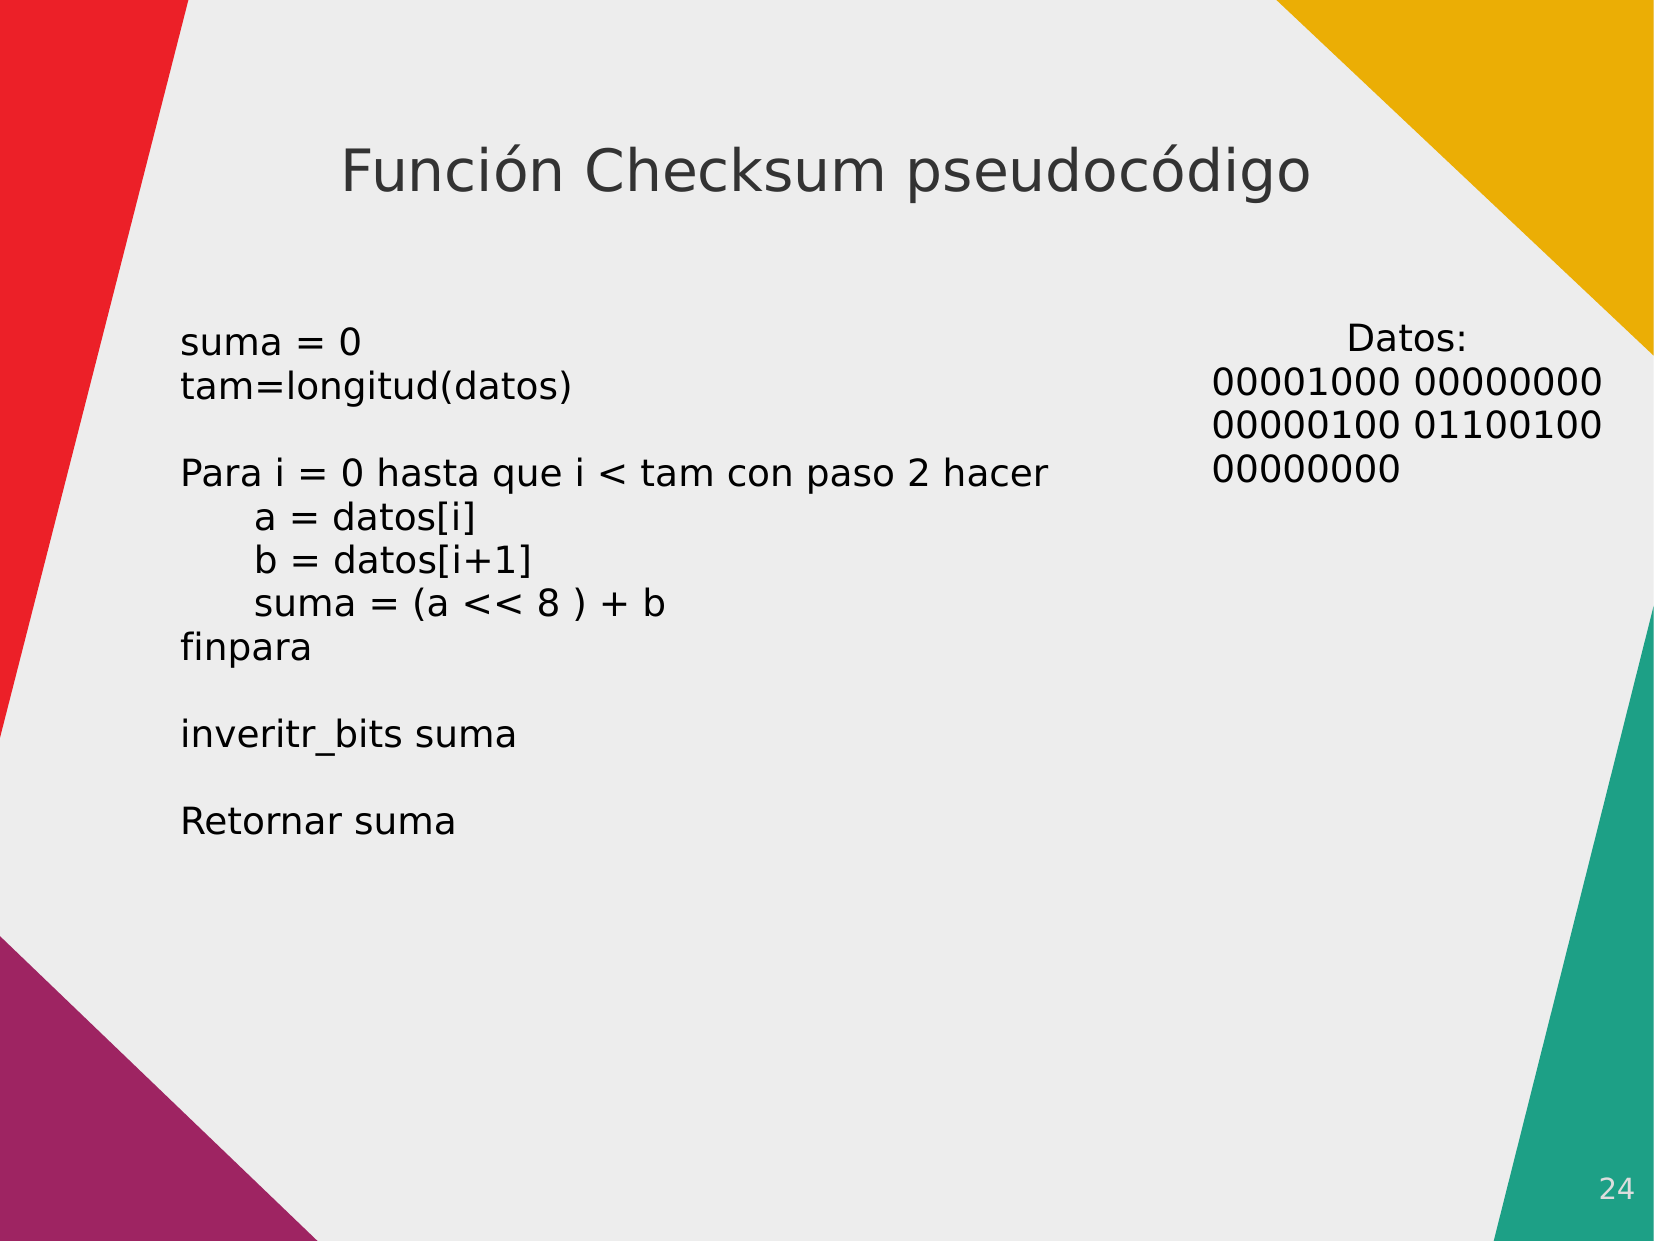

# Función Checksum pseudocódigo
Datos:
00001000 00000000
00000100 01100100
00000000
suma = 0
tam=longitud(datos)
Para i = 0 hasta que i < tam con paso 2 hacer
	a = datos[i]
	b = datos[i+1]
	suma = (a << 8 ) + b
finpara
inveritr_bits suma
Retornar suma
24